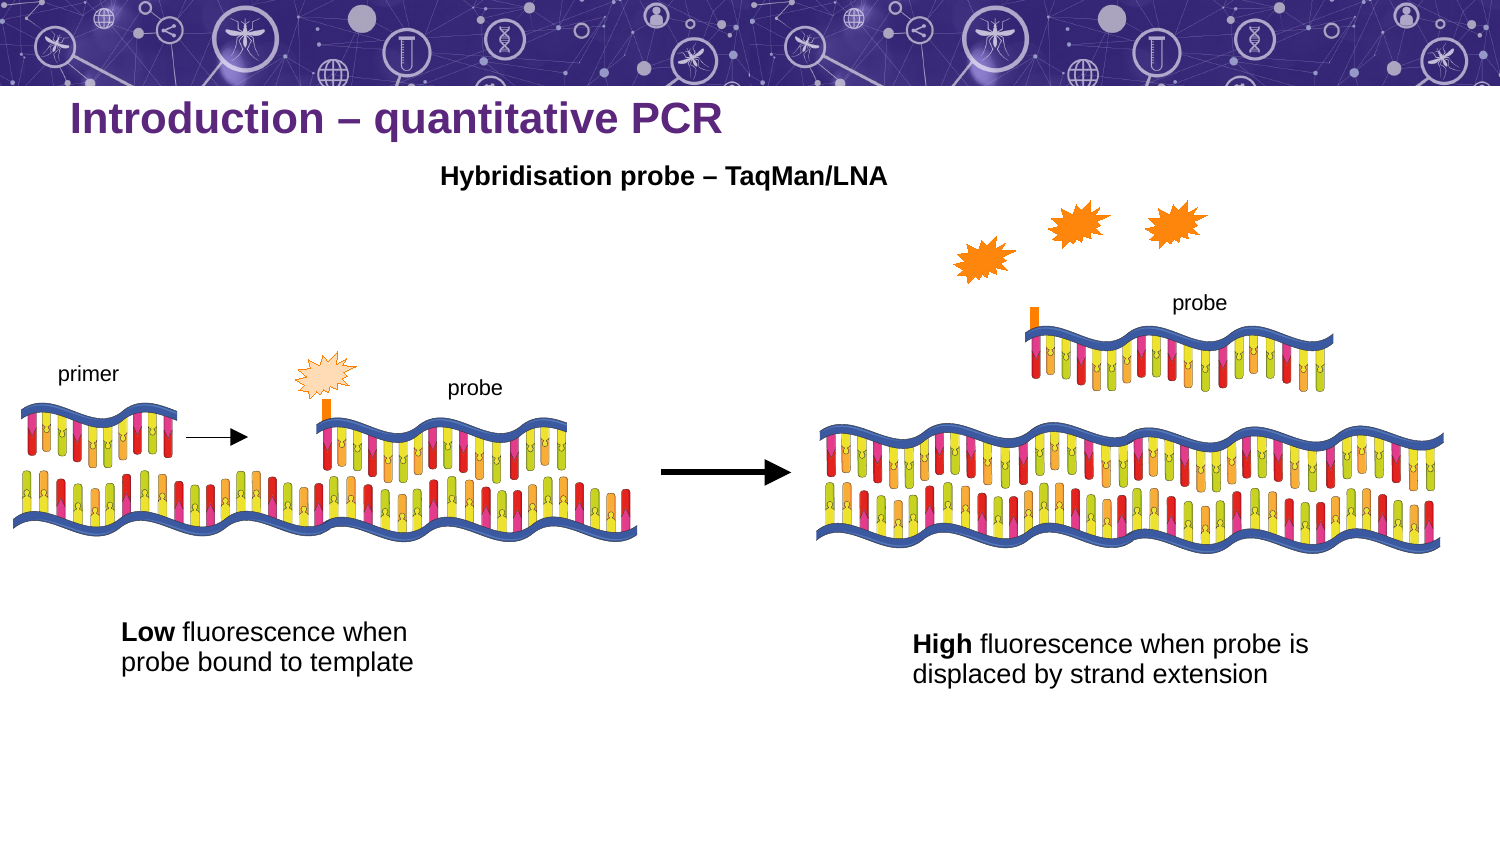

# Introduction – quantitative PCR
Hybridisation probe – TaqMan/LNA
probe
primer
probe
Low fluorescence when probe bound to template
High fluorescence when probe is displaced by strand extension